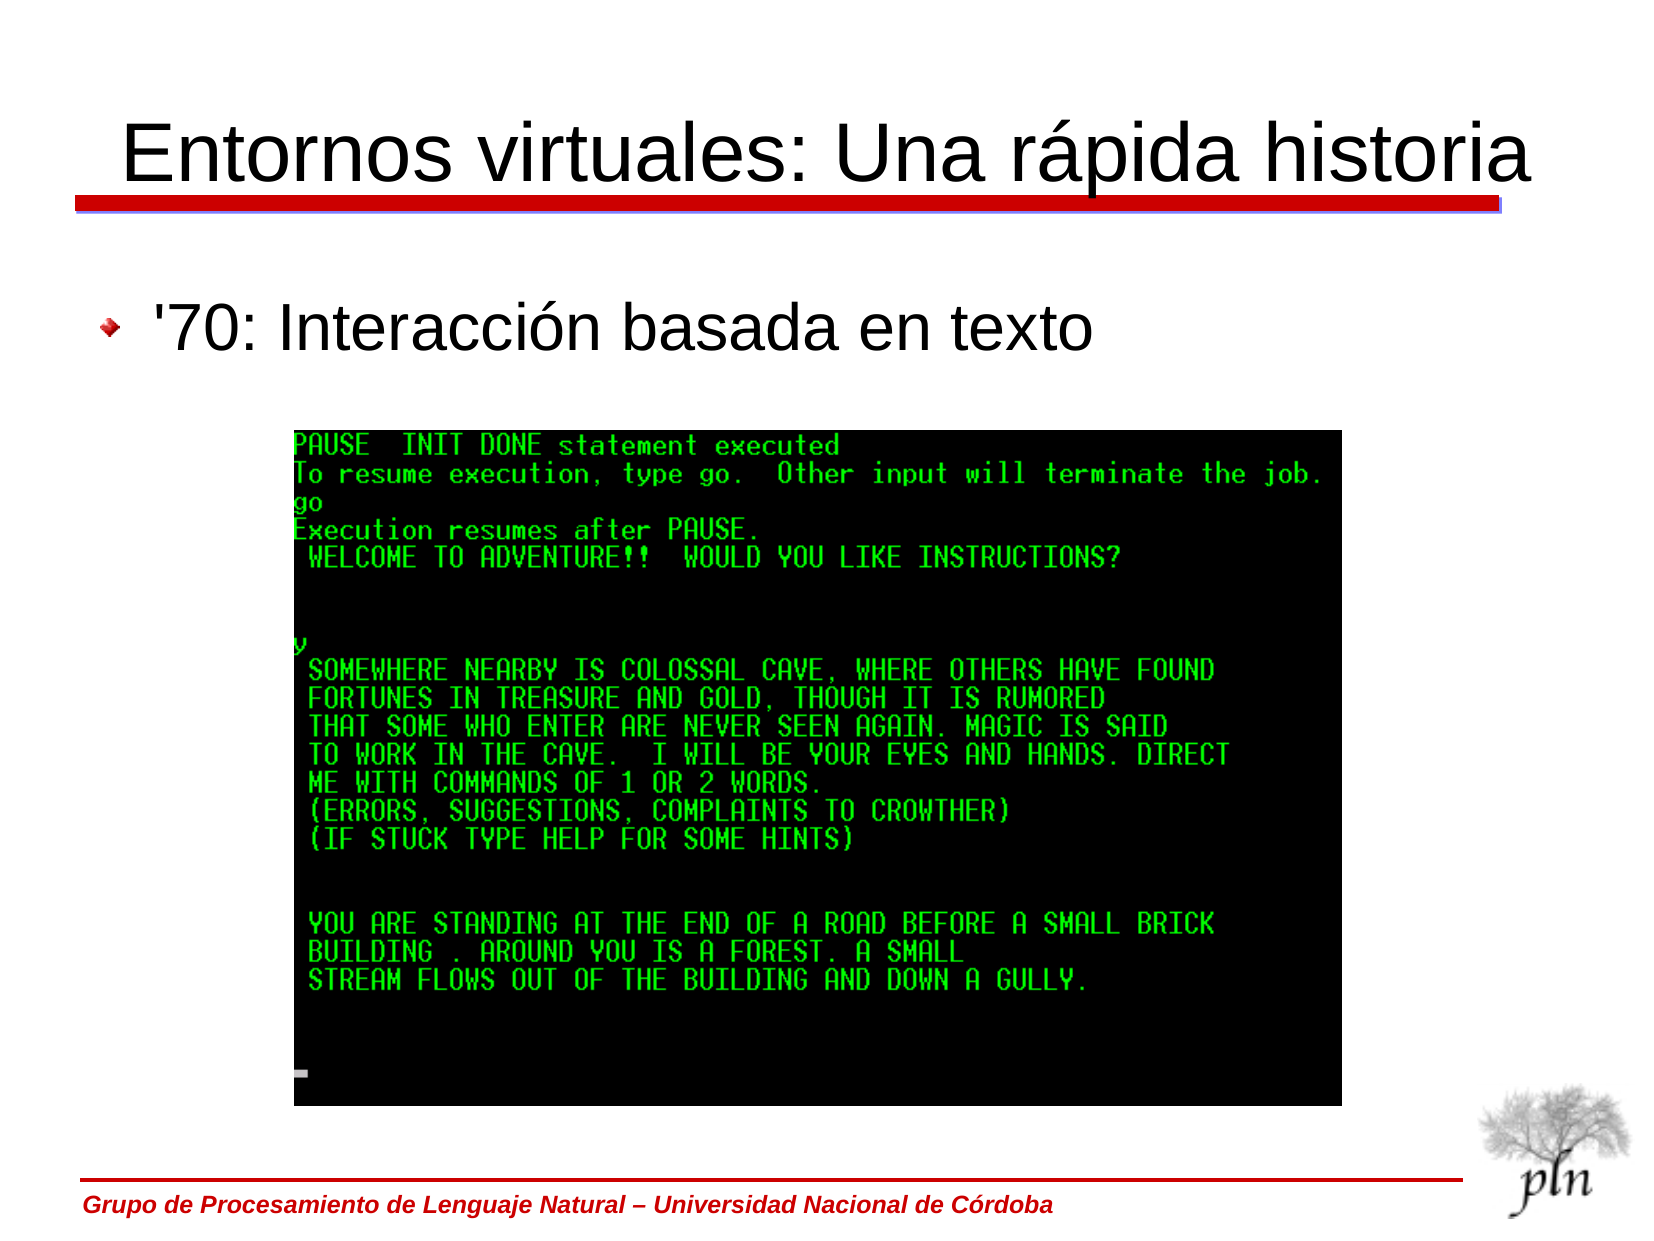

# Entornos virtuales: Una rápida historia
'70: Interacción basada en texto